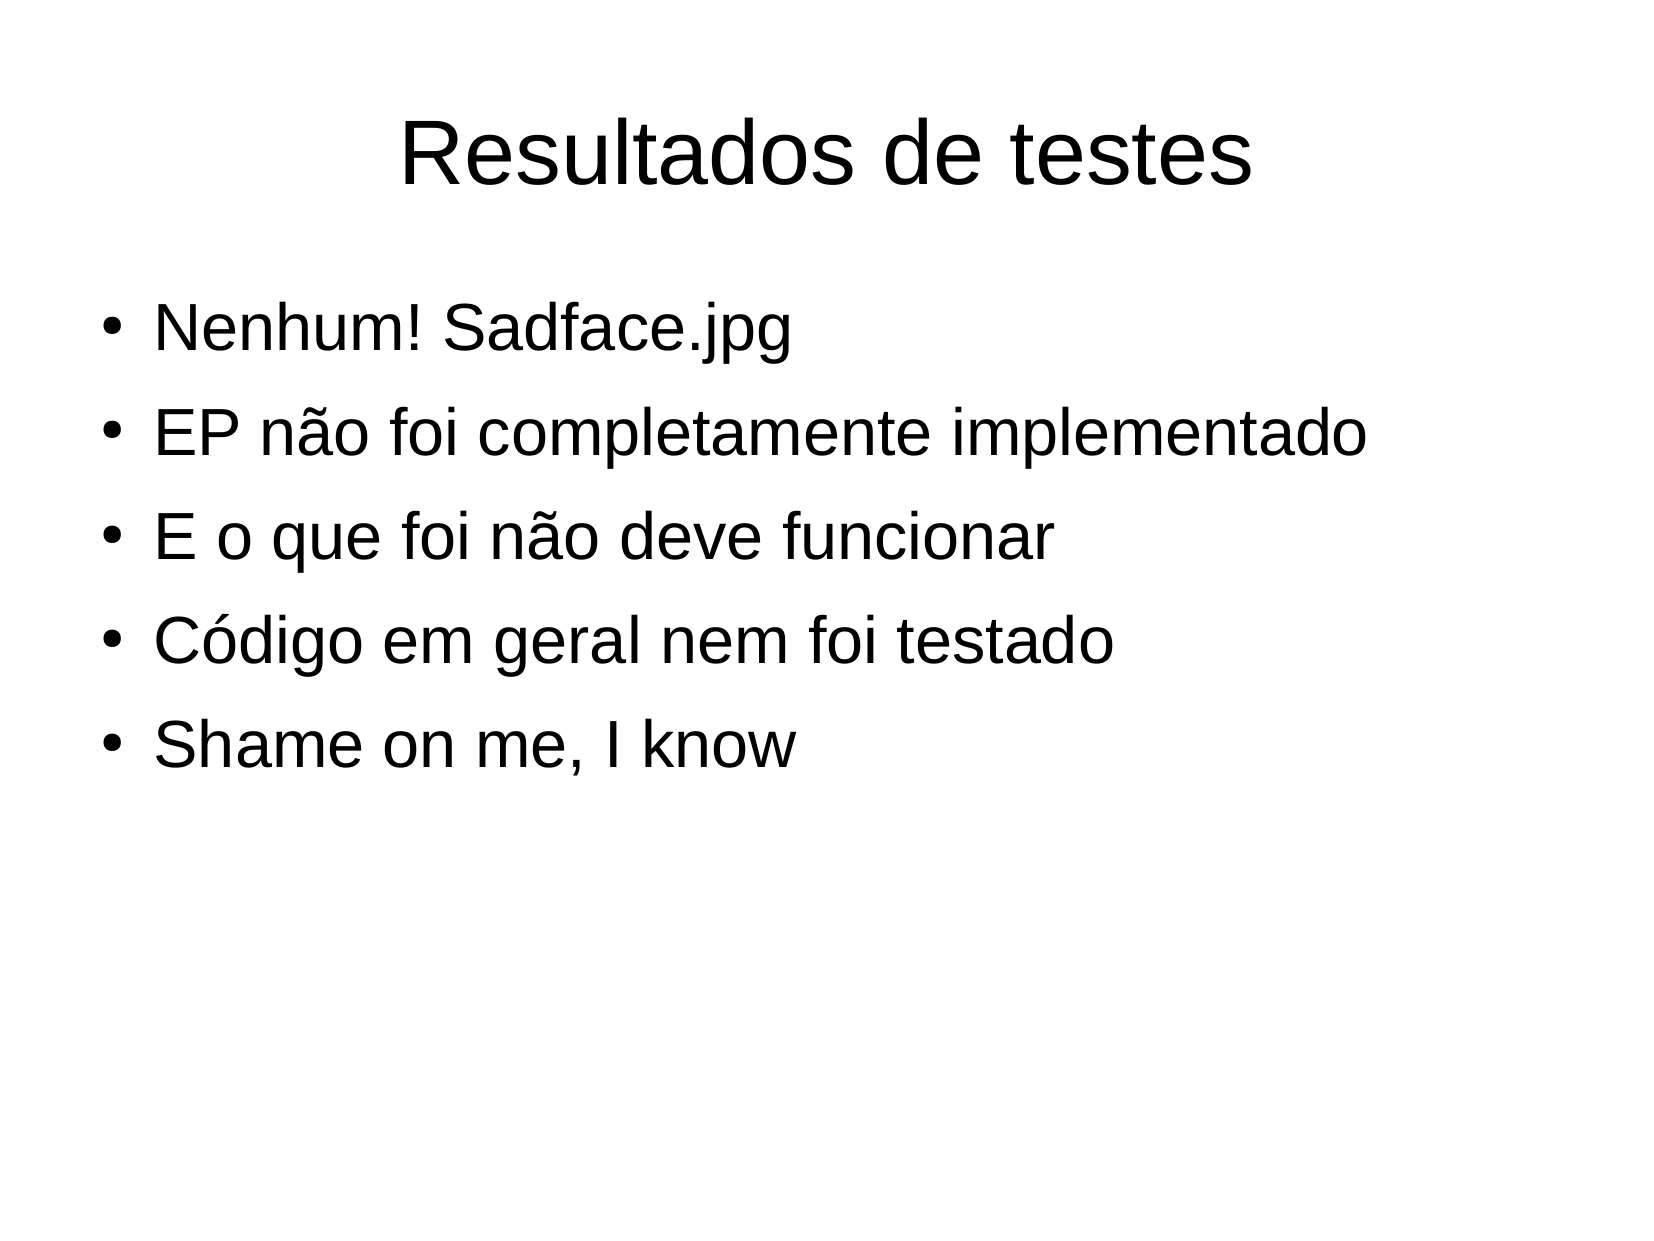

# Resultados de testes
Nenhum! Sadface.jpg
EP não foi completamente implementado
E o que foi não deve funcionar
Código em geral nem foi testado
Shame on me, I know